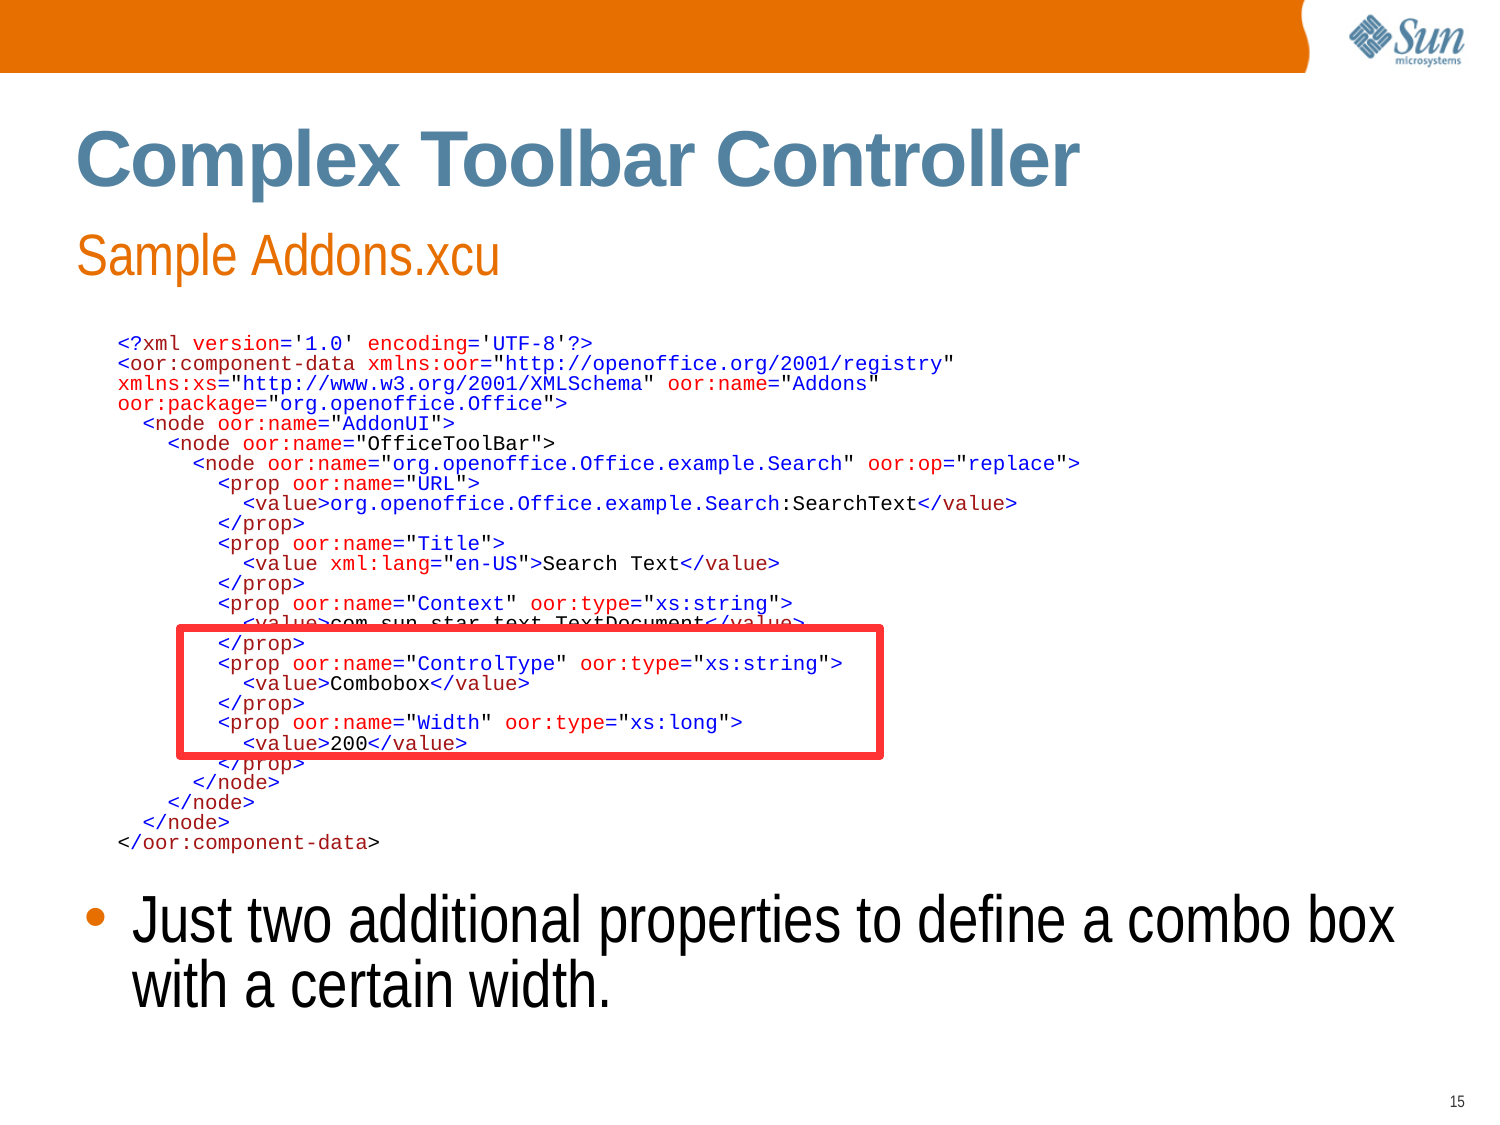

# Complex Toolbar Controller
Sample Addons.xcu
<?xml version='1.0' encoding='UTF-8'?>
<oor:component-data xmlns:oor="http://openoffice.org/2001/registry" xmlns:xs="http://www.w3.org/2001/XMLSchema" oor:name="Addons" oor:package="org.openoffice.Office">
 <node oor:name="AddonUI">
 <node oor:name="OfficeToolBar">
 <node oor:name="org.openoffice.Office.example.Search" oor:op="replace"> <prop oor:name="URL">
 <value>org.openoffice.Office.example.Search:SearchText</value>
 </prop>
 <prop oor:name="Title">
 <value xml:lang="en-US">Search Text</value>
 </prop>
 <prop oor:name="Context" oor:type="xs:string">
 <value>com.sun.star.text.TextDocument</value>
 </prop>
 <prop oor:name="ControlType" oor:type="xs:string">
 <value>Combobox</value>
 </prop>
 <prop oor:name="Width" oor:type="xs:long">
 <value>200</value>
 </prop>
 </node>
 </node>
 </node>
</oor:component-data>
Just two additional properties to define a combo box with a certain width.